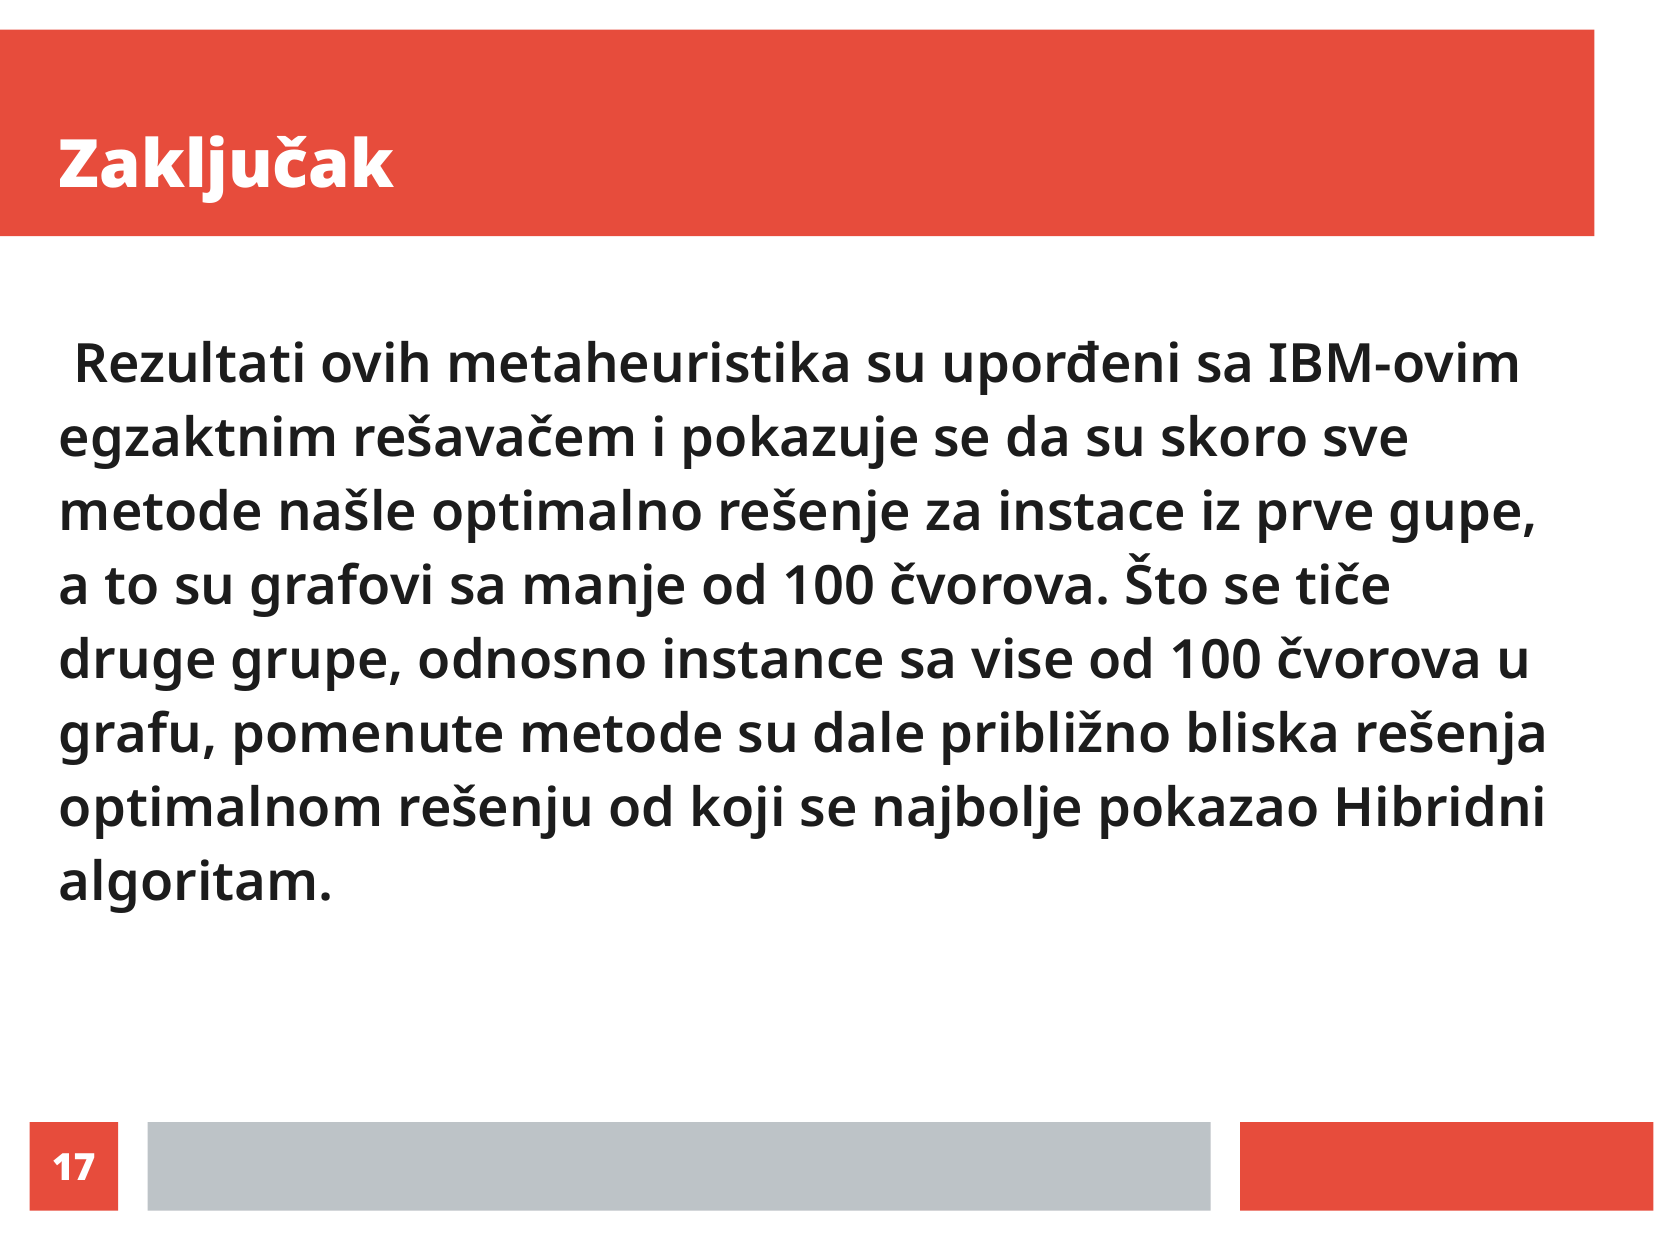

# Zaključak
 Rezultati ovih metaheuristika su uporđeni sa IBM-ovim egzaktnim rešavačem i pokazuje se da su skoro sve metode našle optimalno rešenje za instace iz prve gupe, a to su grafovi sa manje od 100 čvorova. Što se tiče druge grupe, odnosno instance sa vise od 100 čvorova u grafu, pomenute metode su dale približno bliska rešenja optimalnom rešenju od koji se najbolje pokazao Hibridni algoritam.
17